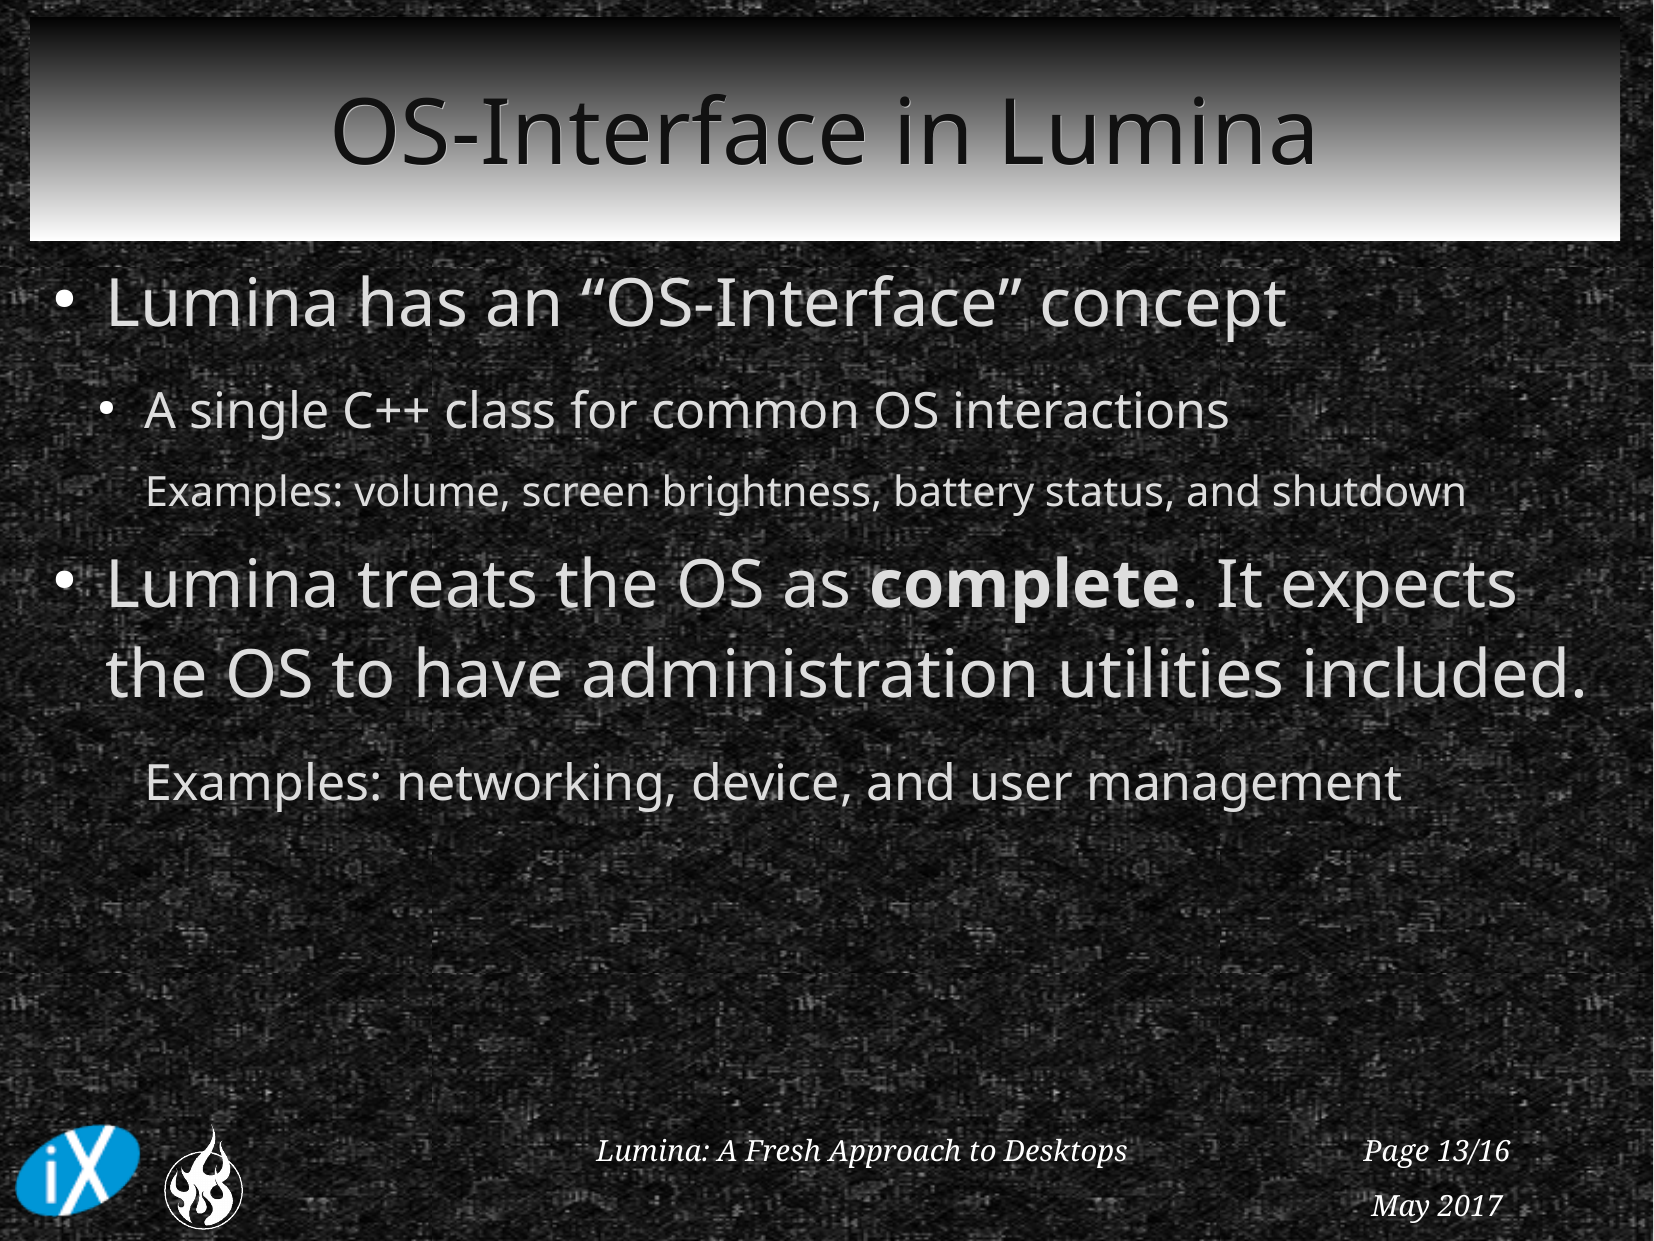

# OS-Interface in Lumina
Lumina has an “OS-Interface” concept
A single C++ class for common OS interactions
Examples: volume, screen brightness, battery status, and shutdown
Lumina treats the OS as complete. It expects the OS to have administration utilities included.
Examples: networking, device, and user management
Lumina: A Fresh Approach to Desktops
13
May 2017